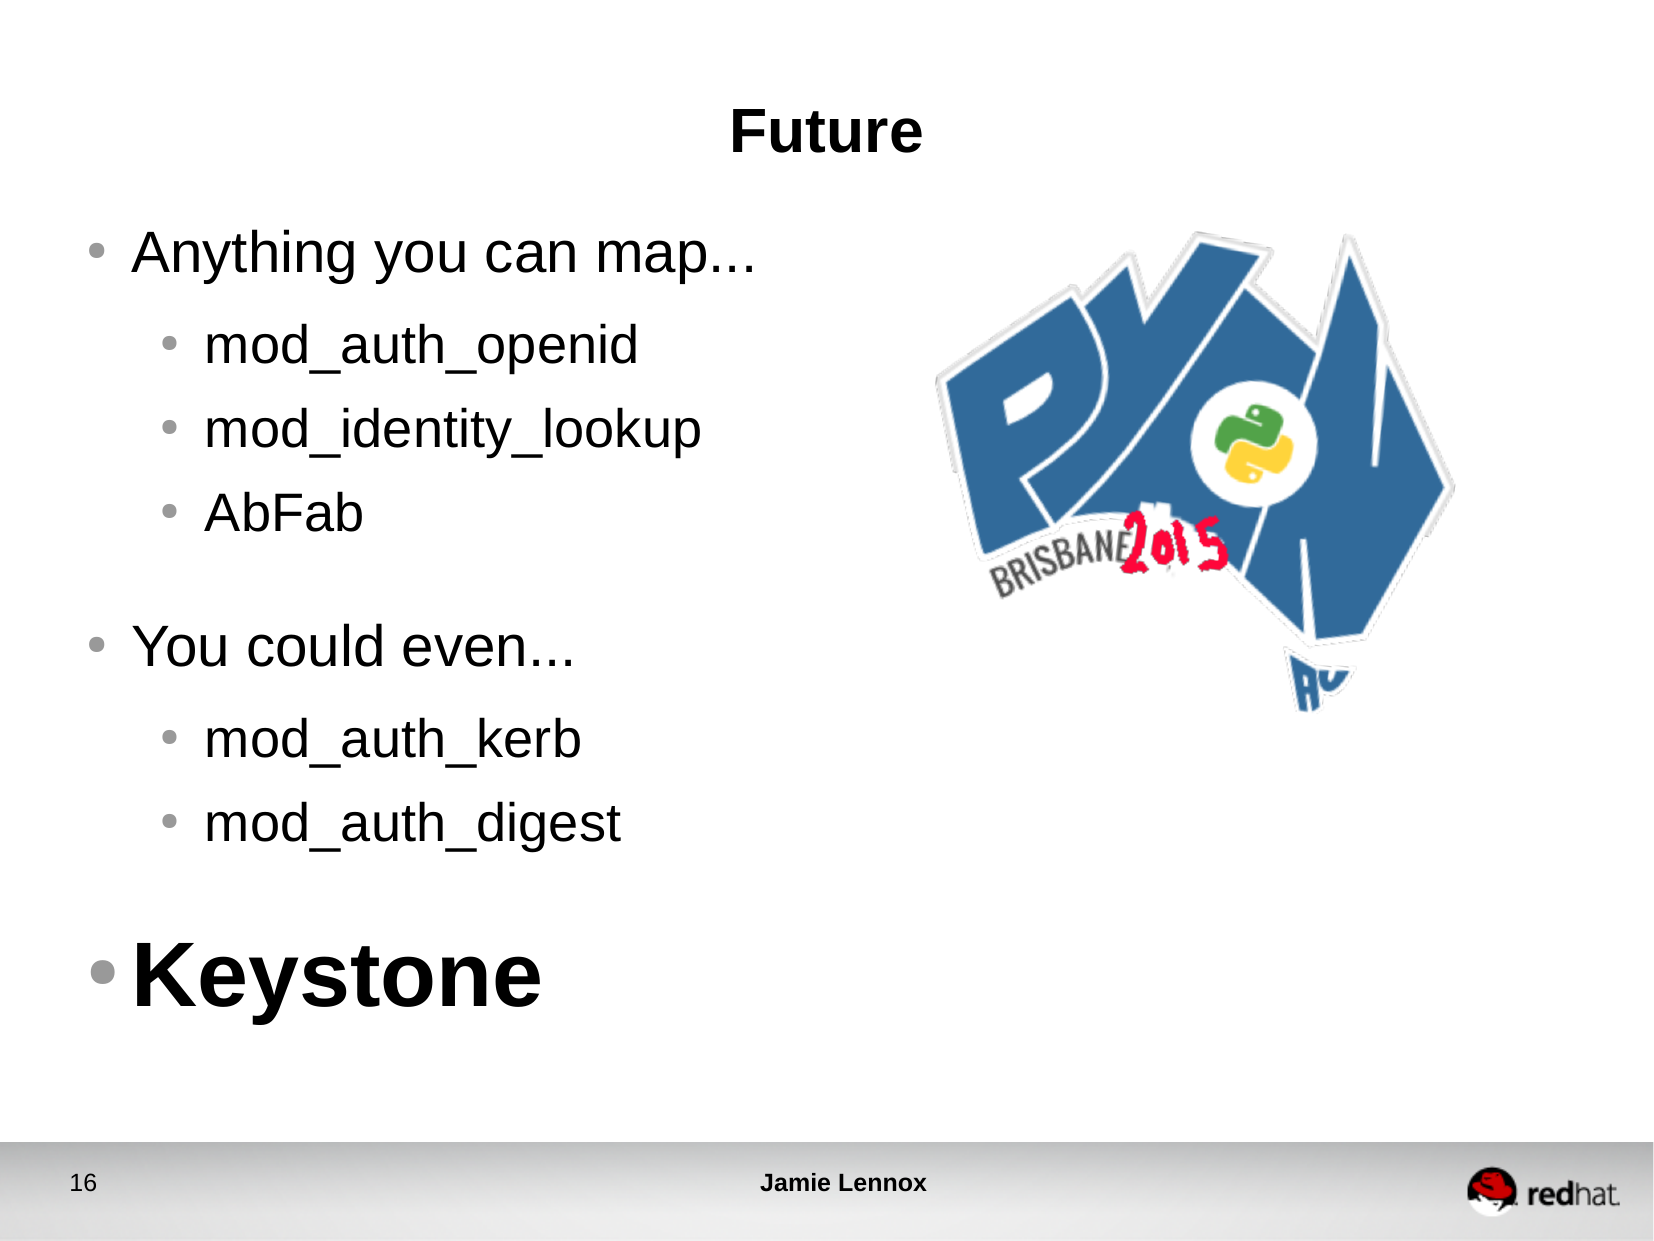

# Future
Anything you can map...
mod_auth_openid
mod_identity_lookup
AbFab
You could even...
mod_auth_kerb
mod_auth_digest
Keystone